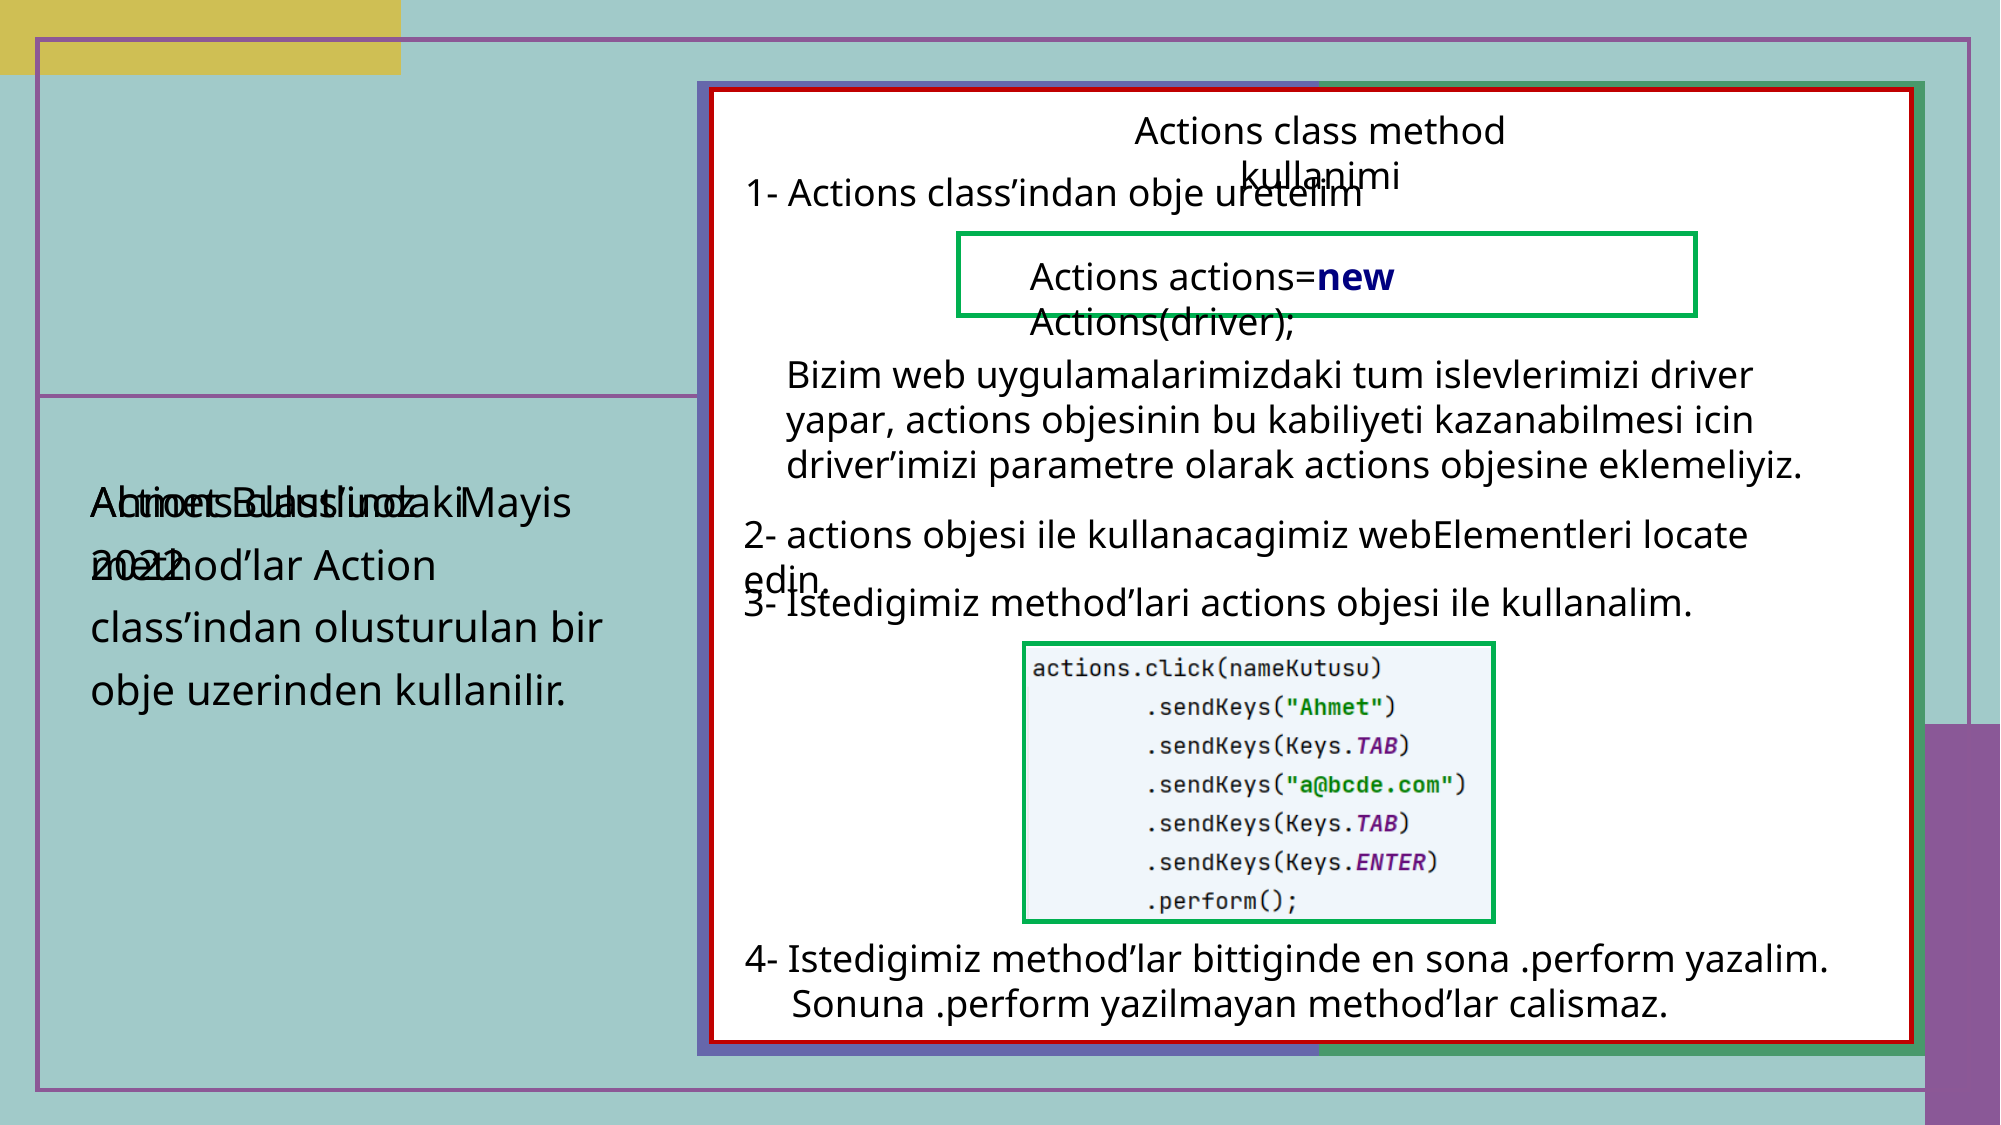

Actions class method kullanimi
# Actions class nasil kullanilir?
1- Actions class’indan obje uretelim
Actions actions=new Actions(driver);
Bizim web uygulamalarimizdaki tum islevlerimizi driver yapar, actions objesinin bu kabiliyeti kazanabilmesi icin driver’imizi parametre olarak actions objesine eklemeliyiz.
Actions class’indaki method’lar Action class’indan olusturulan bir obje uzerinden kullanilir.
Ahmet Bulutluoz Mayis 2022
2- actions objesi ile kullanacagimiz webElementleri locate edin.
3- Istedigimiz method’lari actions objesi ile kullanalim.
4- Istedigimiz method’lar bittiginde en sona .perform yazalim. Sonuna .perform yazilmayan method’lar calismaz.